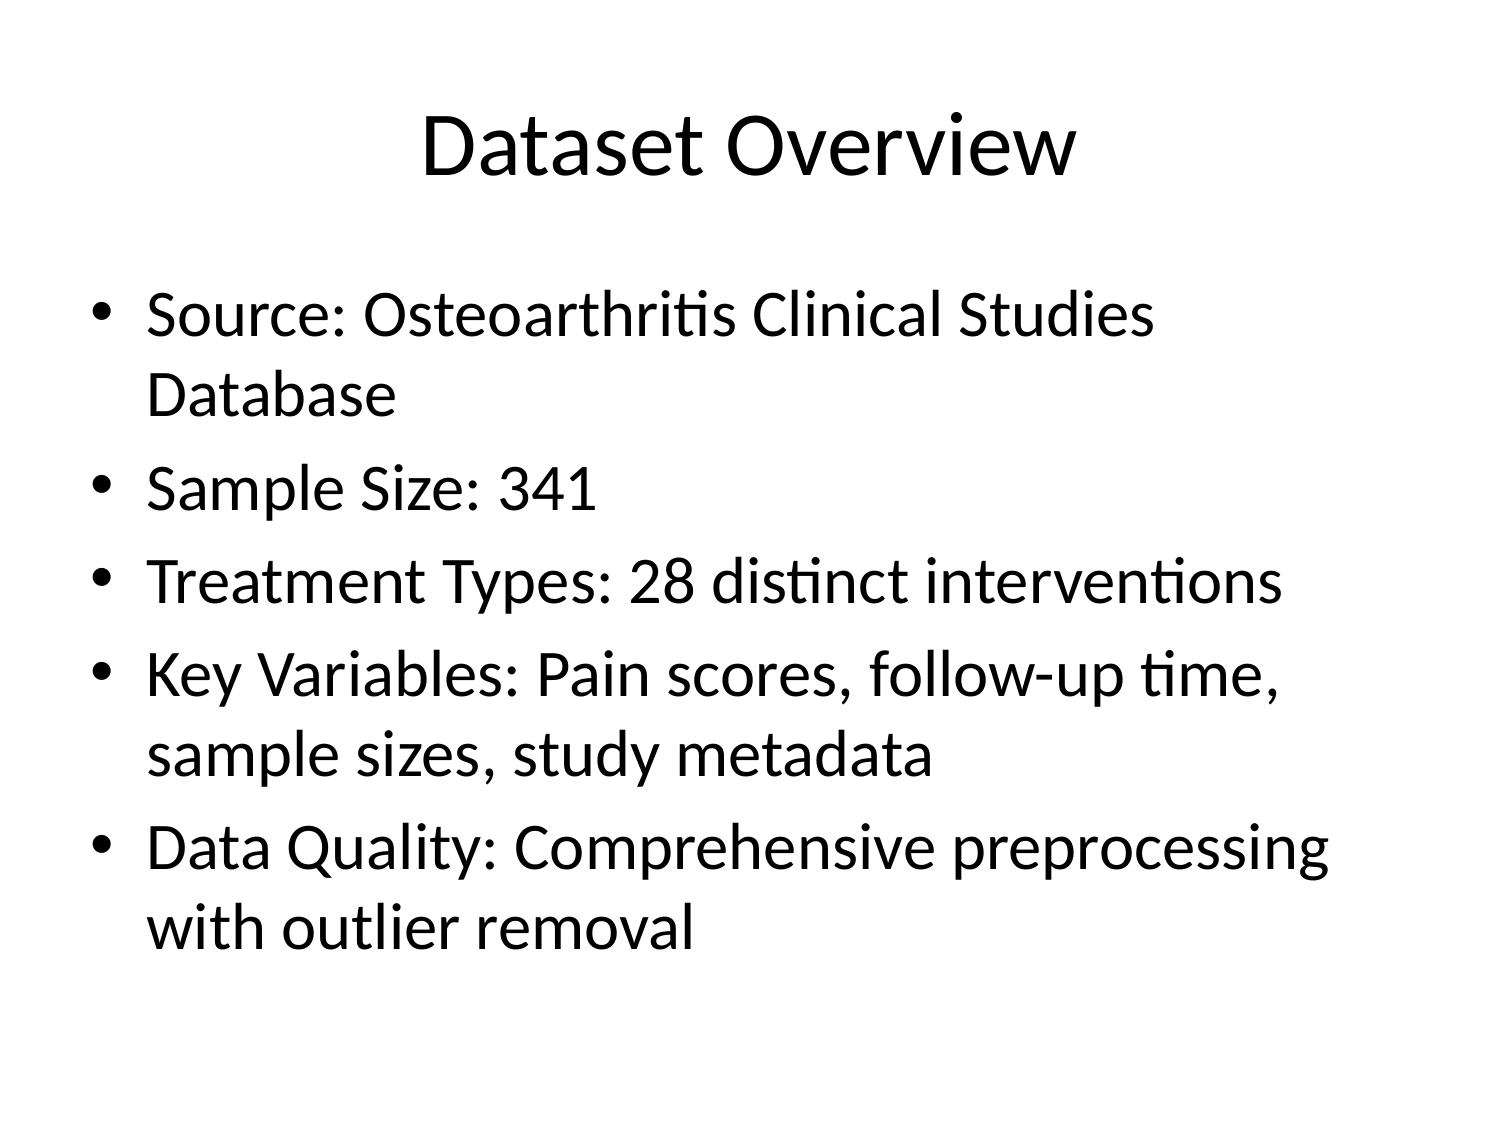

# Dataset Overview
Source: Osteoarthritis Clinical Studies Database
Sample Size: 341
Treatment Types: 28 distinct interventions
Key Variables: Pain scores, follow-up time, sample sizes, study metadata
Data Quality: Comprehensive preprocessing with outlier removal